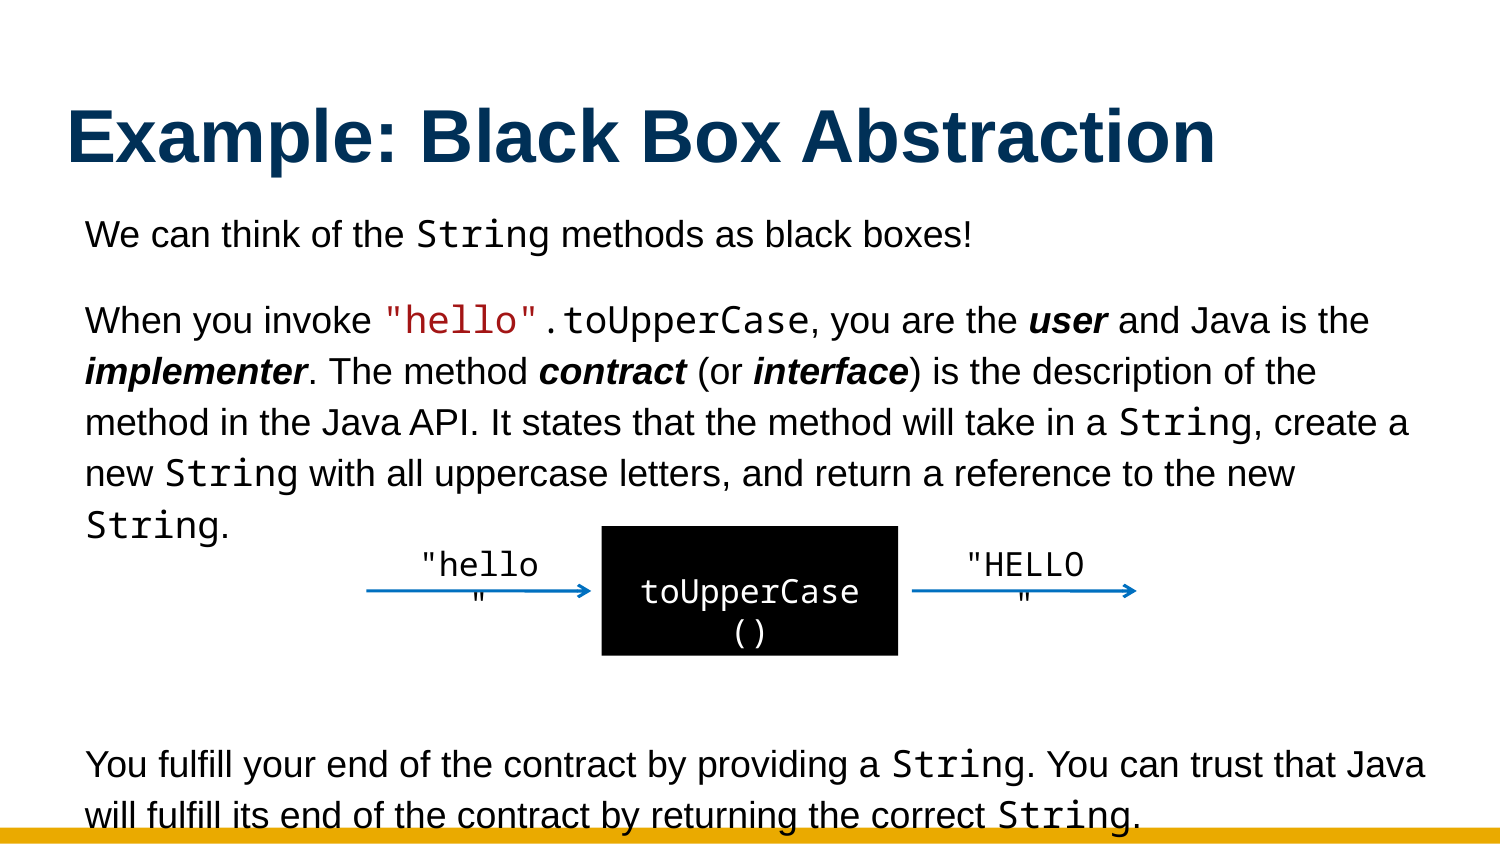

# Example: Black Box Abstraction
We can think of the String methods as black boxes!
When you invoke "hello".toUpperCase, you are the user and Java is the implementer. The method contract (or interface) is the description of the method in the Java API. It states that the method will take in a String, create a new String with all uppercase letters, and return a reference to the new String.
You fulfill your end of the contract by providing a String. You can trust that Java will fulfill its end of the contract by returning the correct String.
"hello"
"HELLO"
toUpperCase()